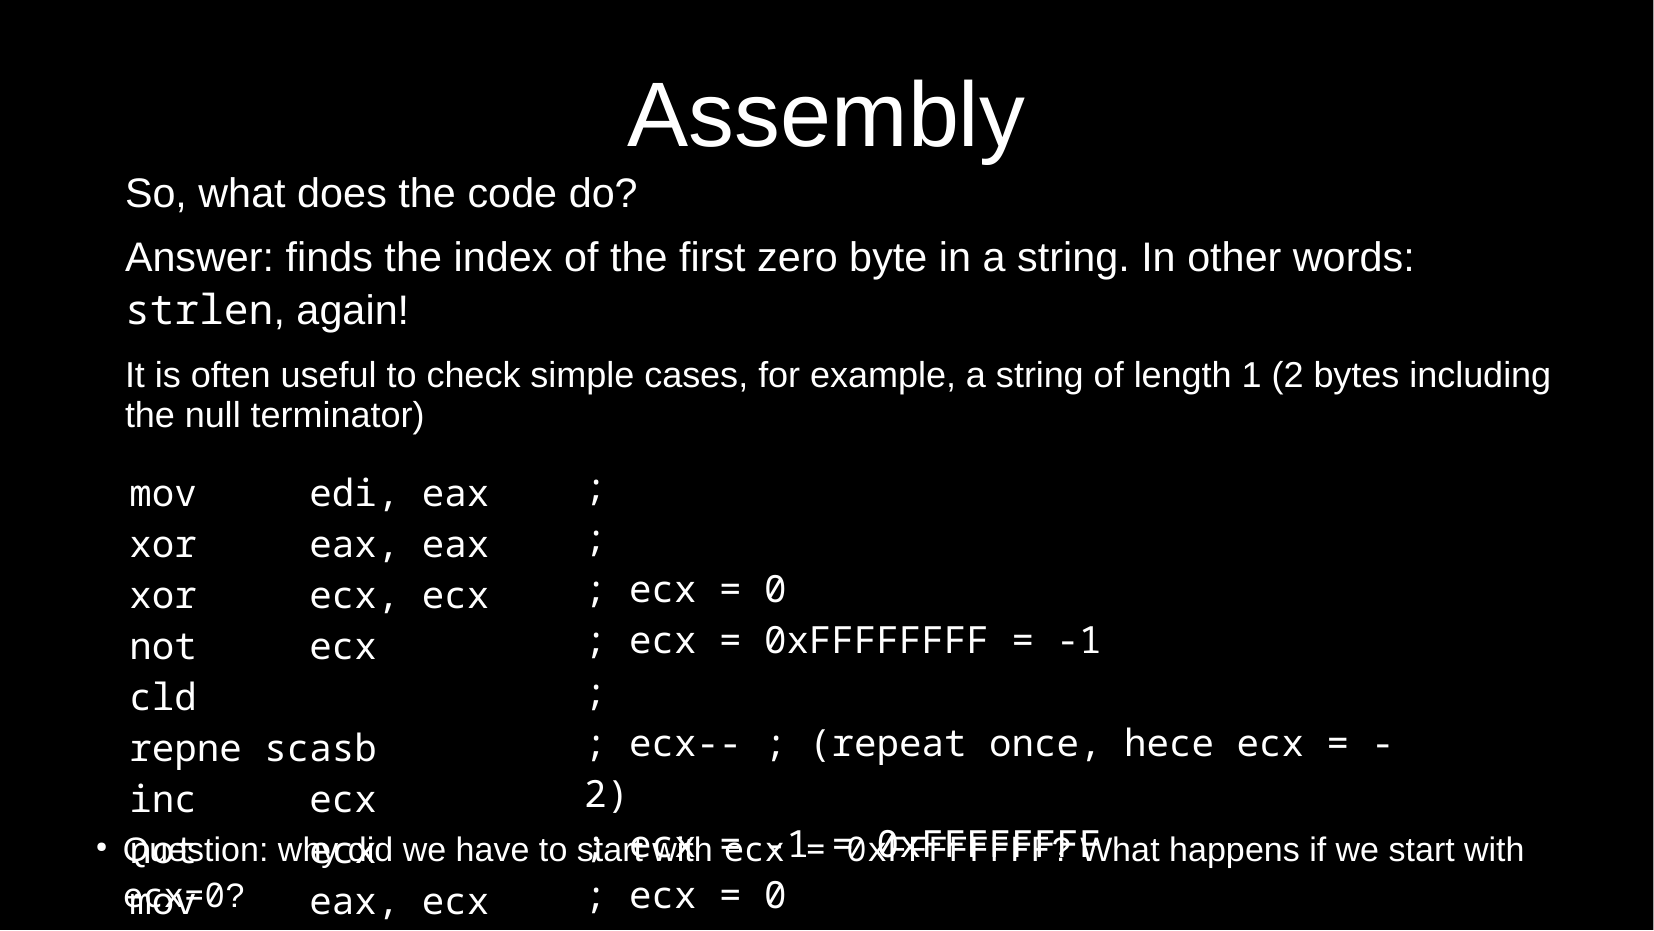

# Assembly
So, what does the code do?
Answer: finds the index of the first zero byte in a string. In other words: strlen, again!
It is often useful to check simple cases, for example, a string of length 1 (2 bytes including the null terminator)
;
;
; ecx = 0
; ecx = 0xFFFFFFFF = -1
;
; ecx-- ; (repeat once, hece ecx = -2)
; ecx = -1 = 0xFFFFFFFF
; ecx = 0
; result = 0
mov edi, eax
xor eax, eax
xor ecx, ecx
not ecx
cld
repne scasb
inc ecx
not ecx
mov eax, ecx
Question: why did we have to start with ecx = 0xFFFFFFFF? What happens if we start with ecx=0?